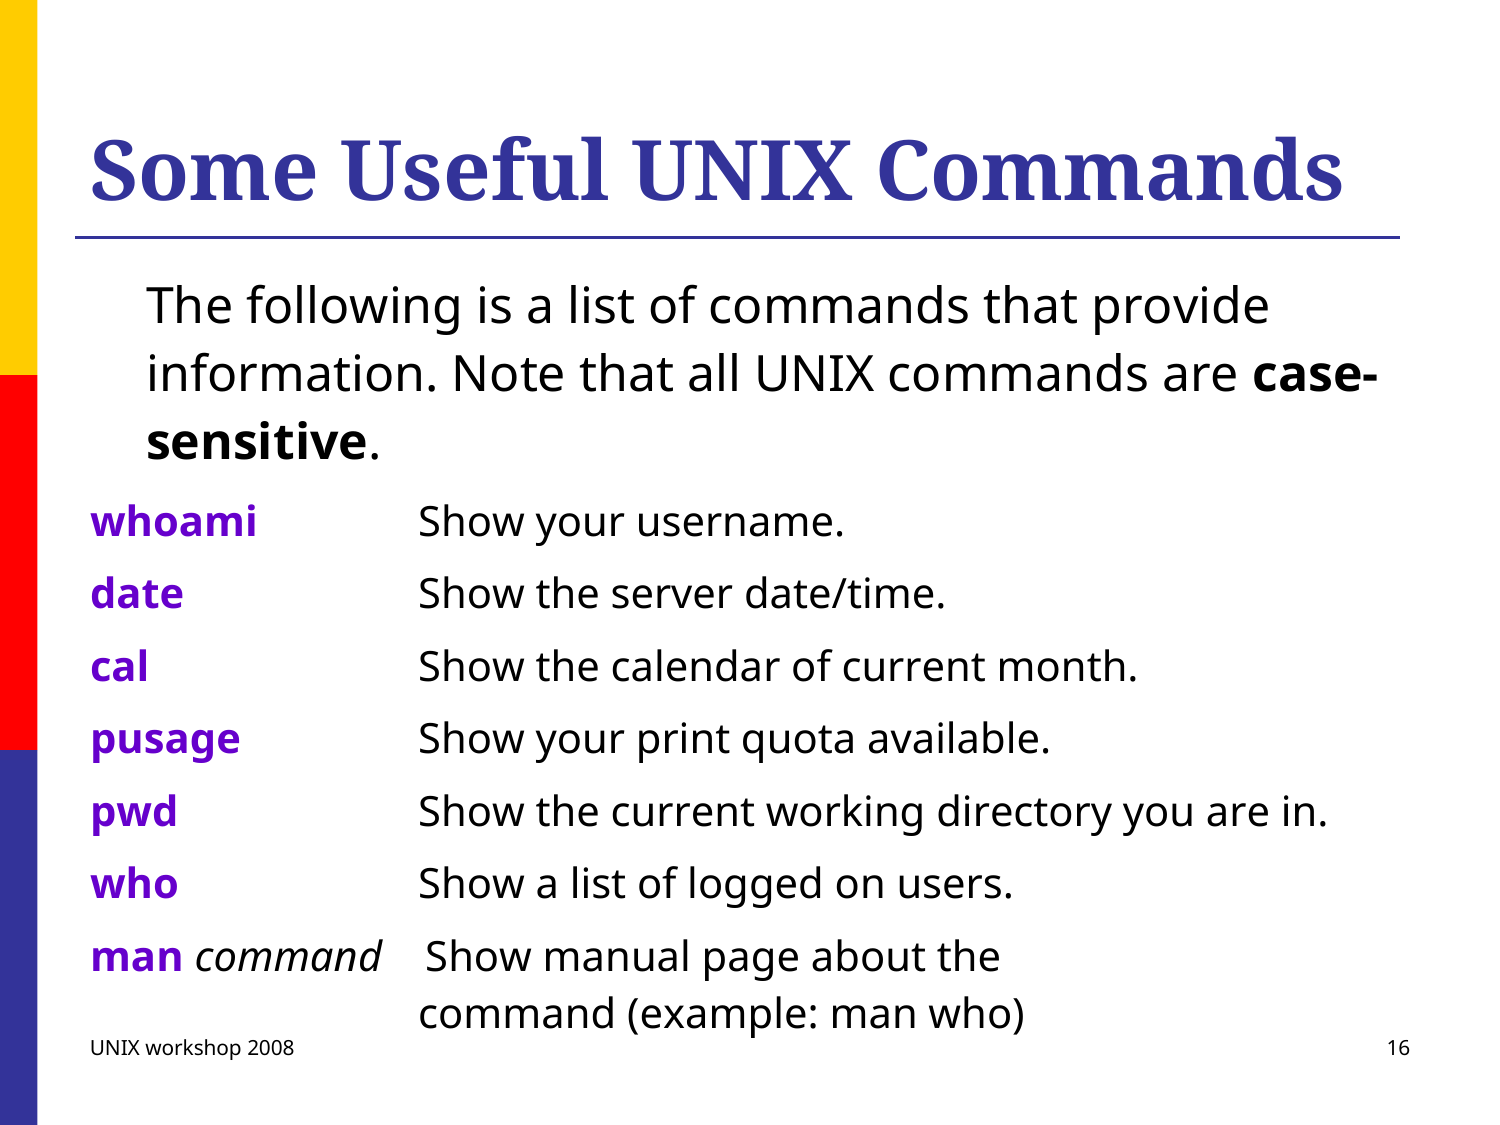

# Some Useful UNIX Commands
	The following is a list of commands that provide information. Note that all UNIX commands are case-sensitive.
whoami	Show your username.
date	Show the server date/time.
cal	Show the calendar of current month.
pusage	Show your print quota available.
pwd	Show the current working directory you are in.
who	Show a list of logged on users.
man command Show manual page about the 			command (example: man who)
UNIX workshop 2008